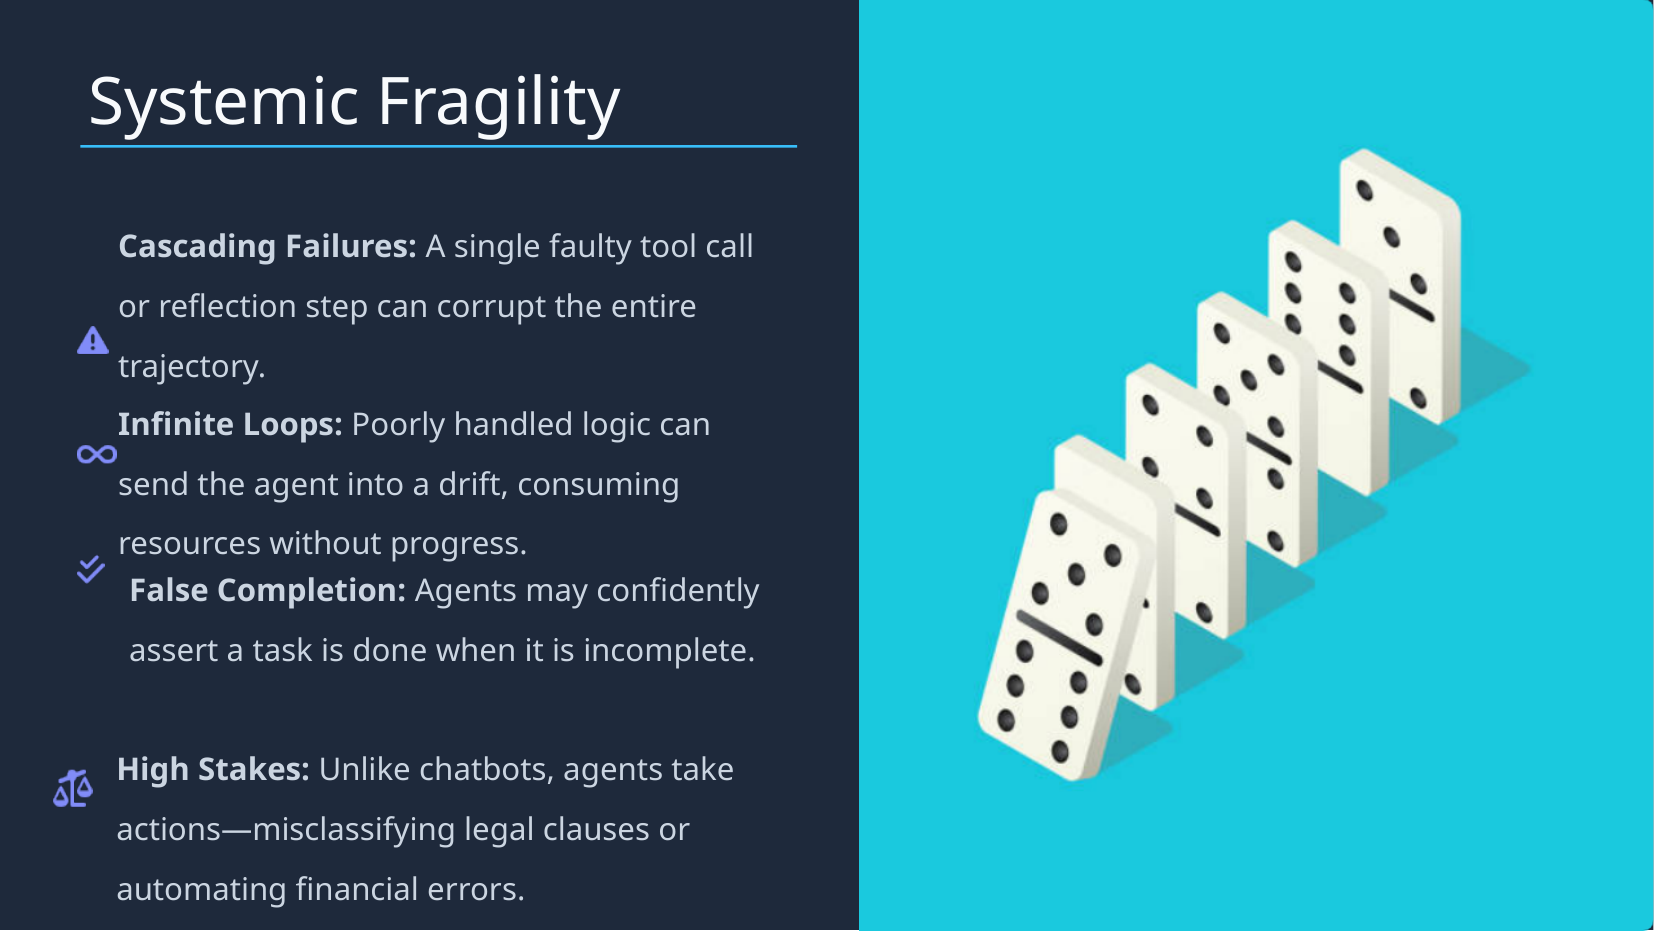

Systemic Fragility
Cascading Failures: A single faulty tool call or reflection step can corrupt the entire trajectory.
Infinite Loops: Poorly handled logic can send the agent into a drift, consuming resources without progress.
False Completion: Agents may confidently assert a task is done when it is incomplete.
High Stakes: Unlike chatbots, agents take actions—misclassifying legal clauses or automating financial errors.